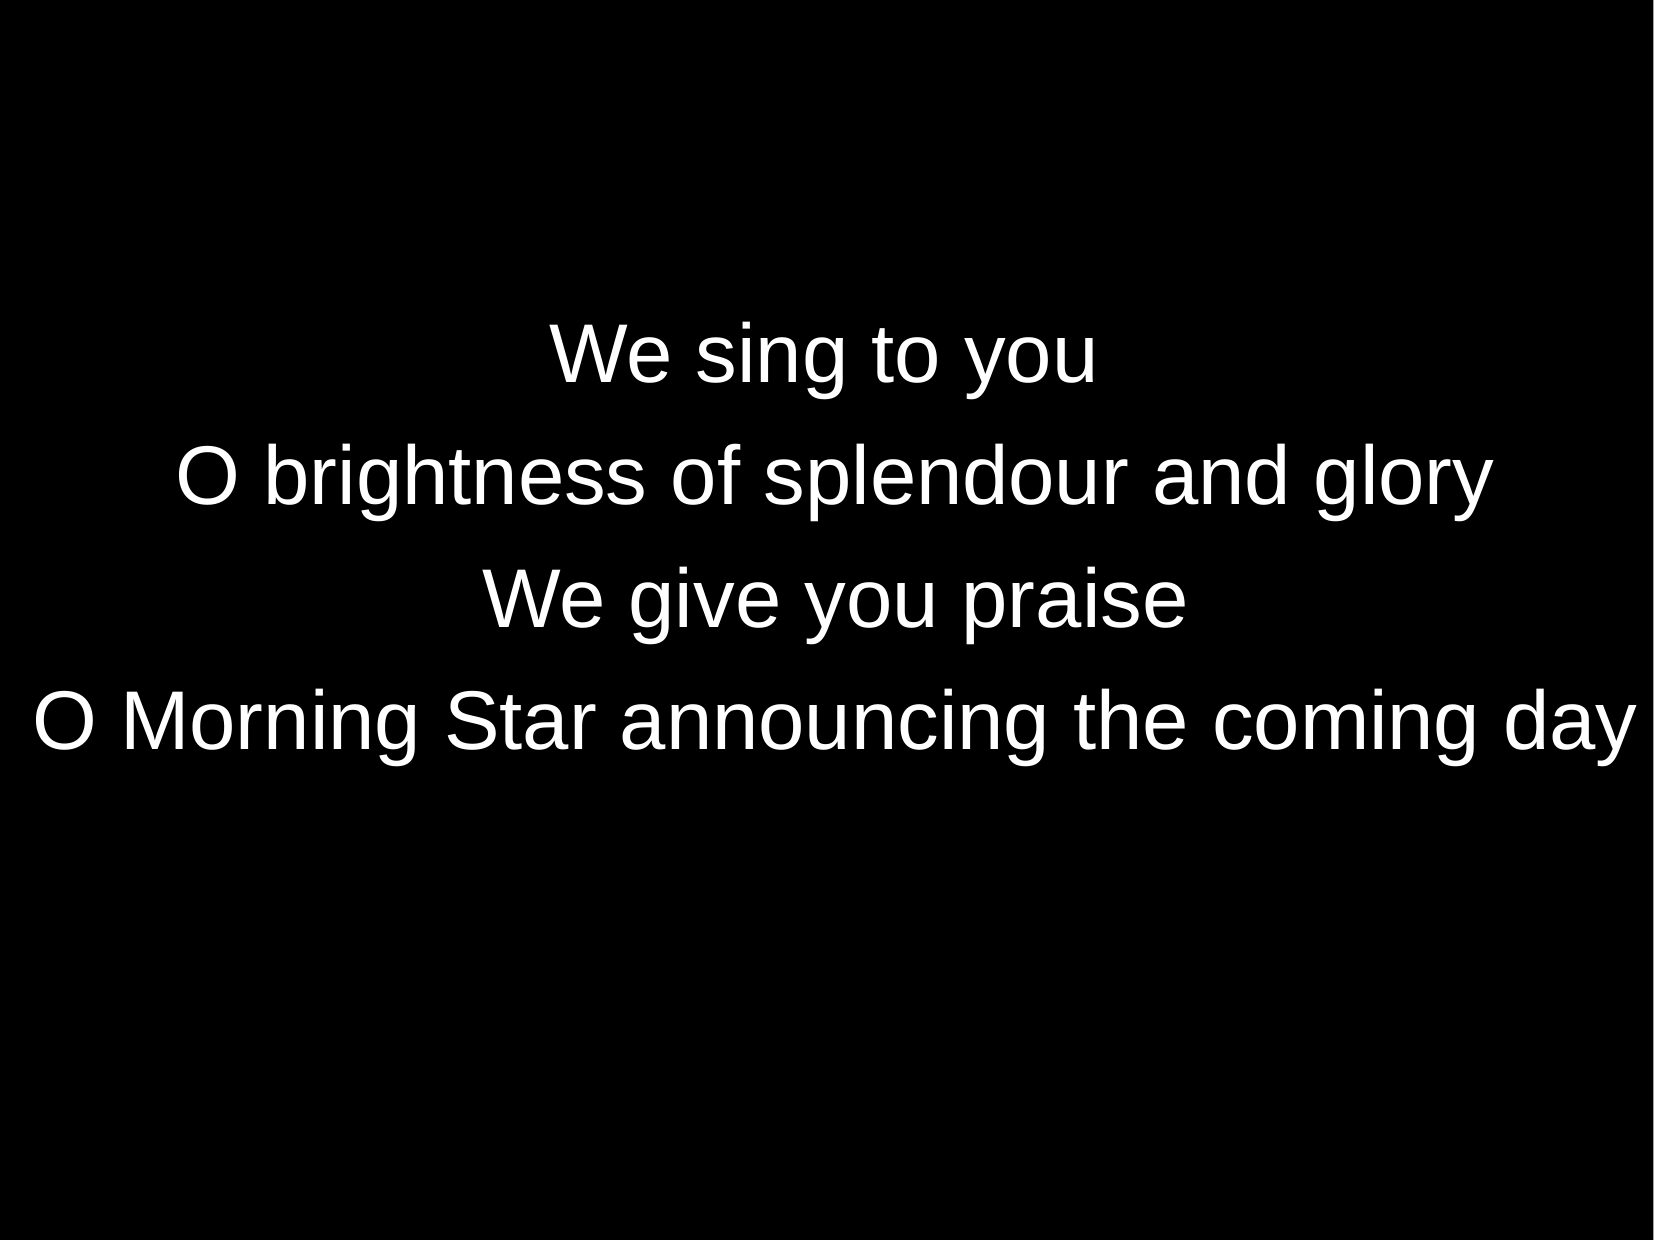

#
We sing to you
O brightness of splendour and glory
We give you praise
O Morning Star announcing the coming day